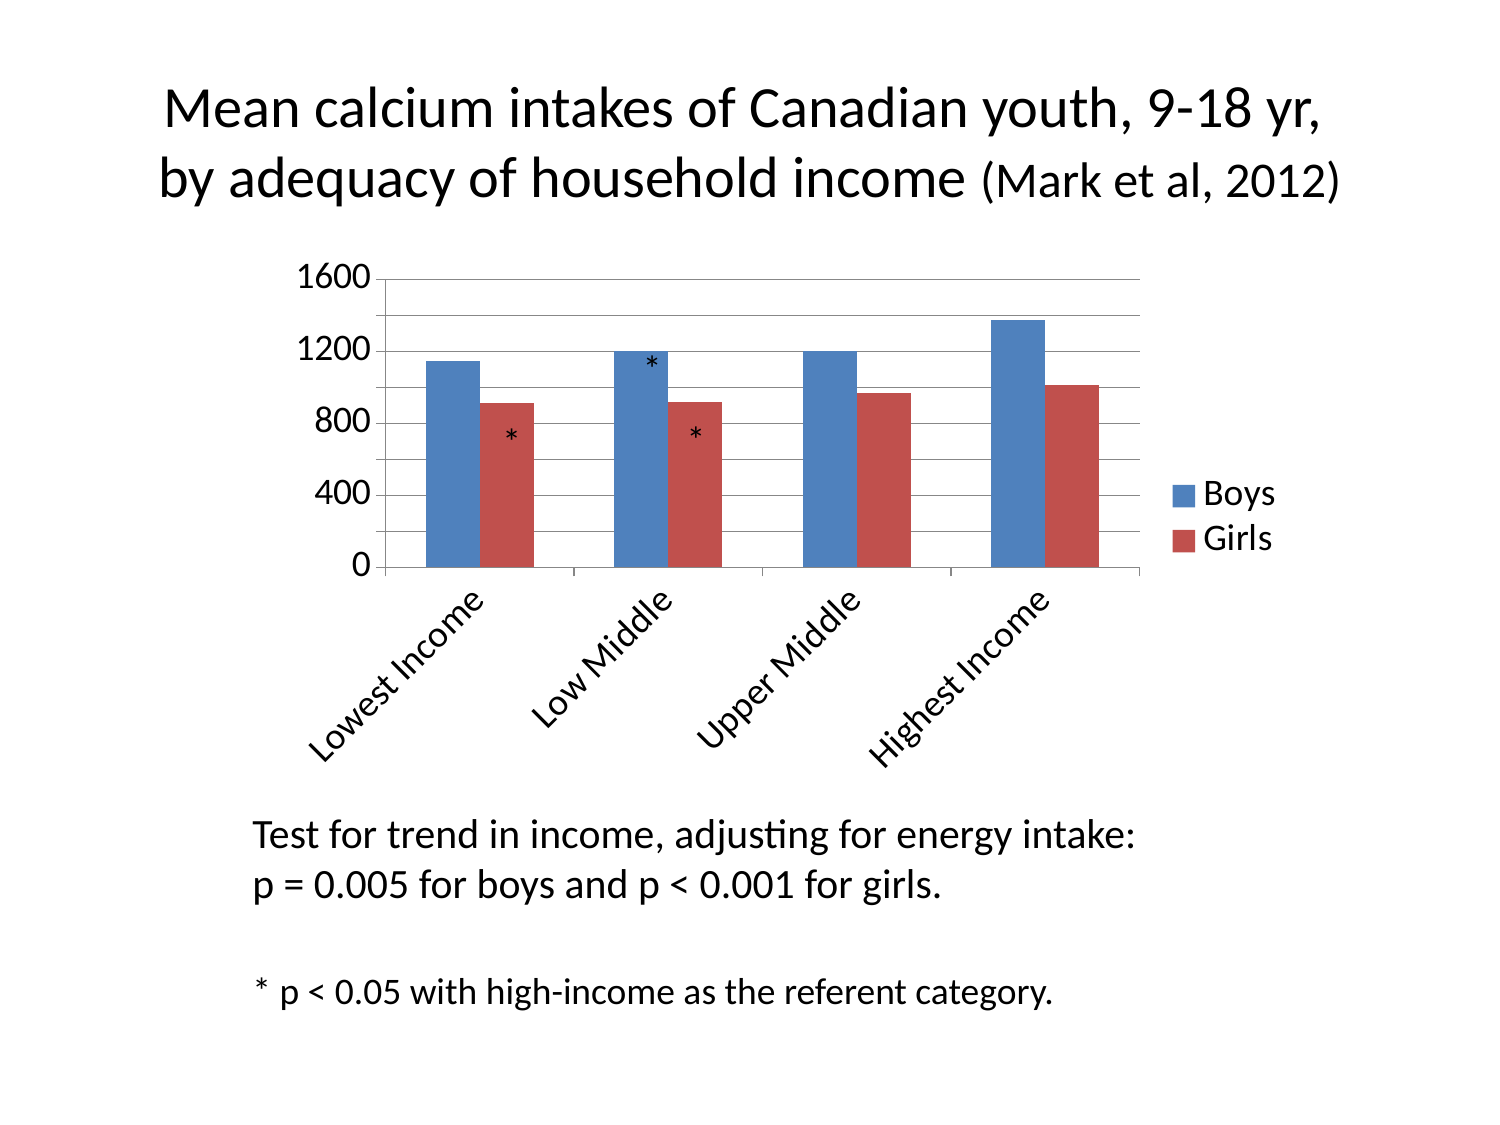

# Mean calcium intakes of Canadian youth, 9-18 yr, by adequacy of household income (Mark et al, 2012)
### Chart
| Category | Boys | Girls |
|---|---|---|
| Lowest Income | 1145.0 | 914.0 |
| Low Middle | 1200.0 | 920.0 |
| Upper Middle | 1203.0 | 967.0 |
| Highest Income | 1374.0 | 1014.0 |*
*
*
Test for trend in income, adjusting for energy intake:
p = 0.005 for boys and p < 0.001 for girls.
* p < 0.05 with high-income as the referent category.